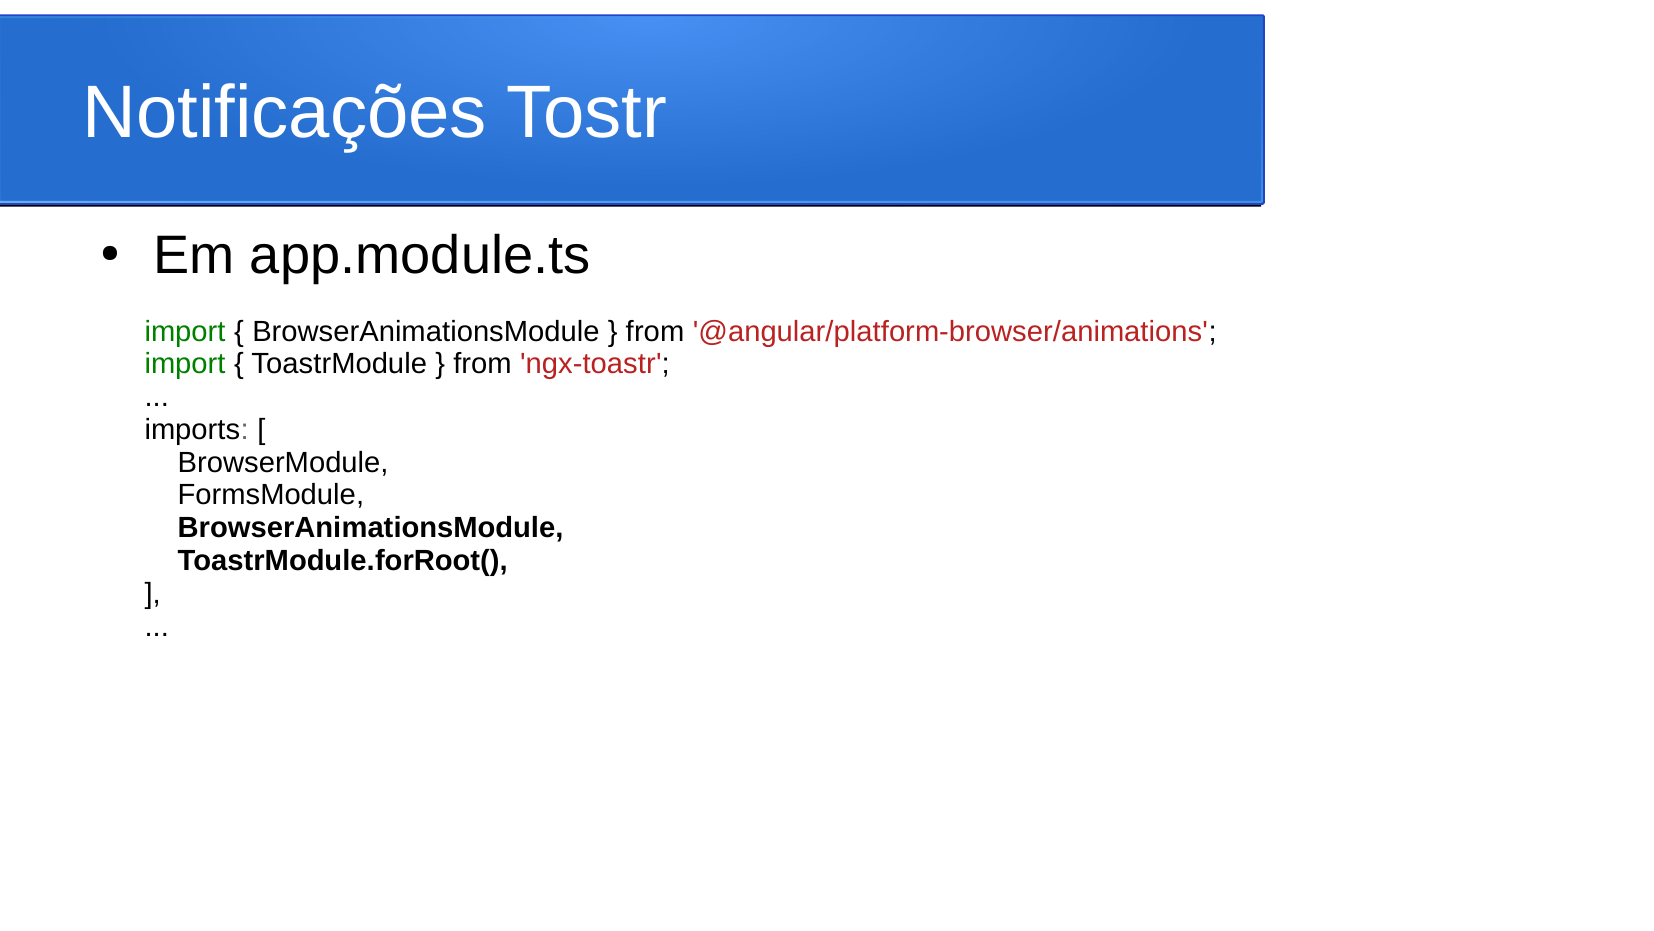

# Notificações Tostr
Em app.module.ts
import { BrowserAnimationsModule } from '@angular/platform-browser/animations';
import { ToastrModule } from 'ngx-toastr';
...
imports: [
 BrowserModule,
 FormsModule,
 BrowserAnimationsModule,
 ToastrModule.forRoot(),
],
...